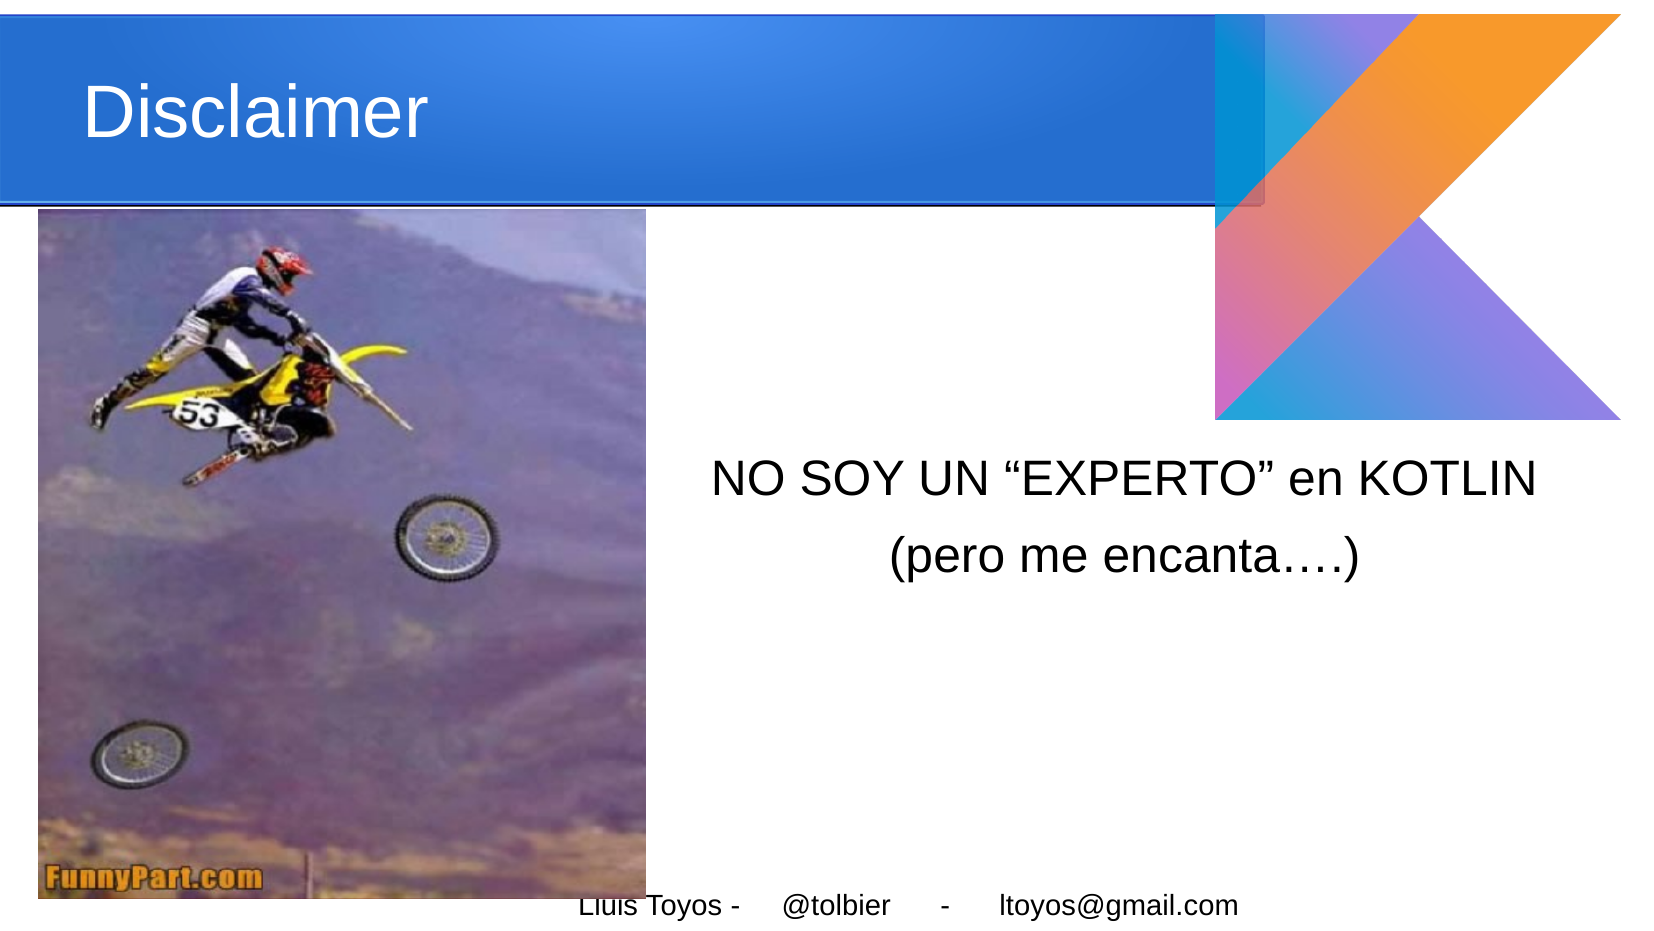

# Disclaimer
NO SOY UN “EXPERTO” en KOTLIN
(pero me encanta….)